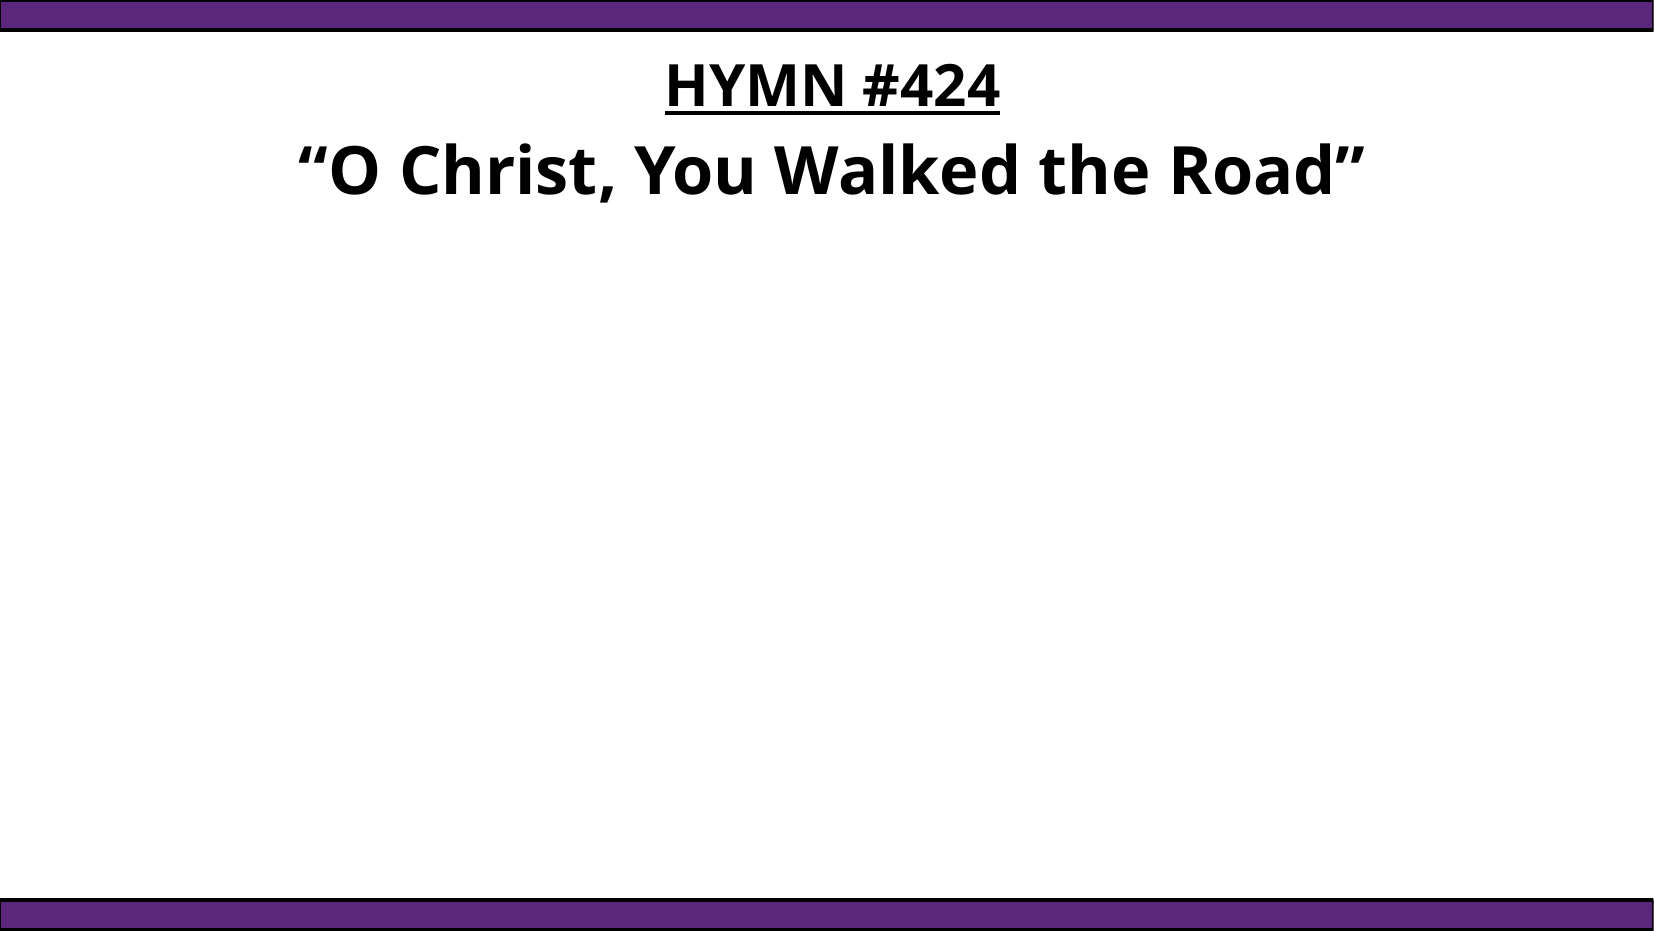

HYMN #424
“O Christ, You Walked the Road”